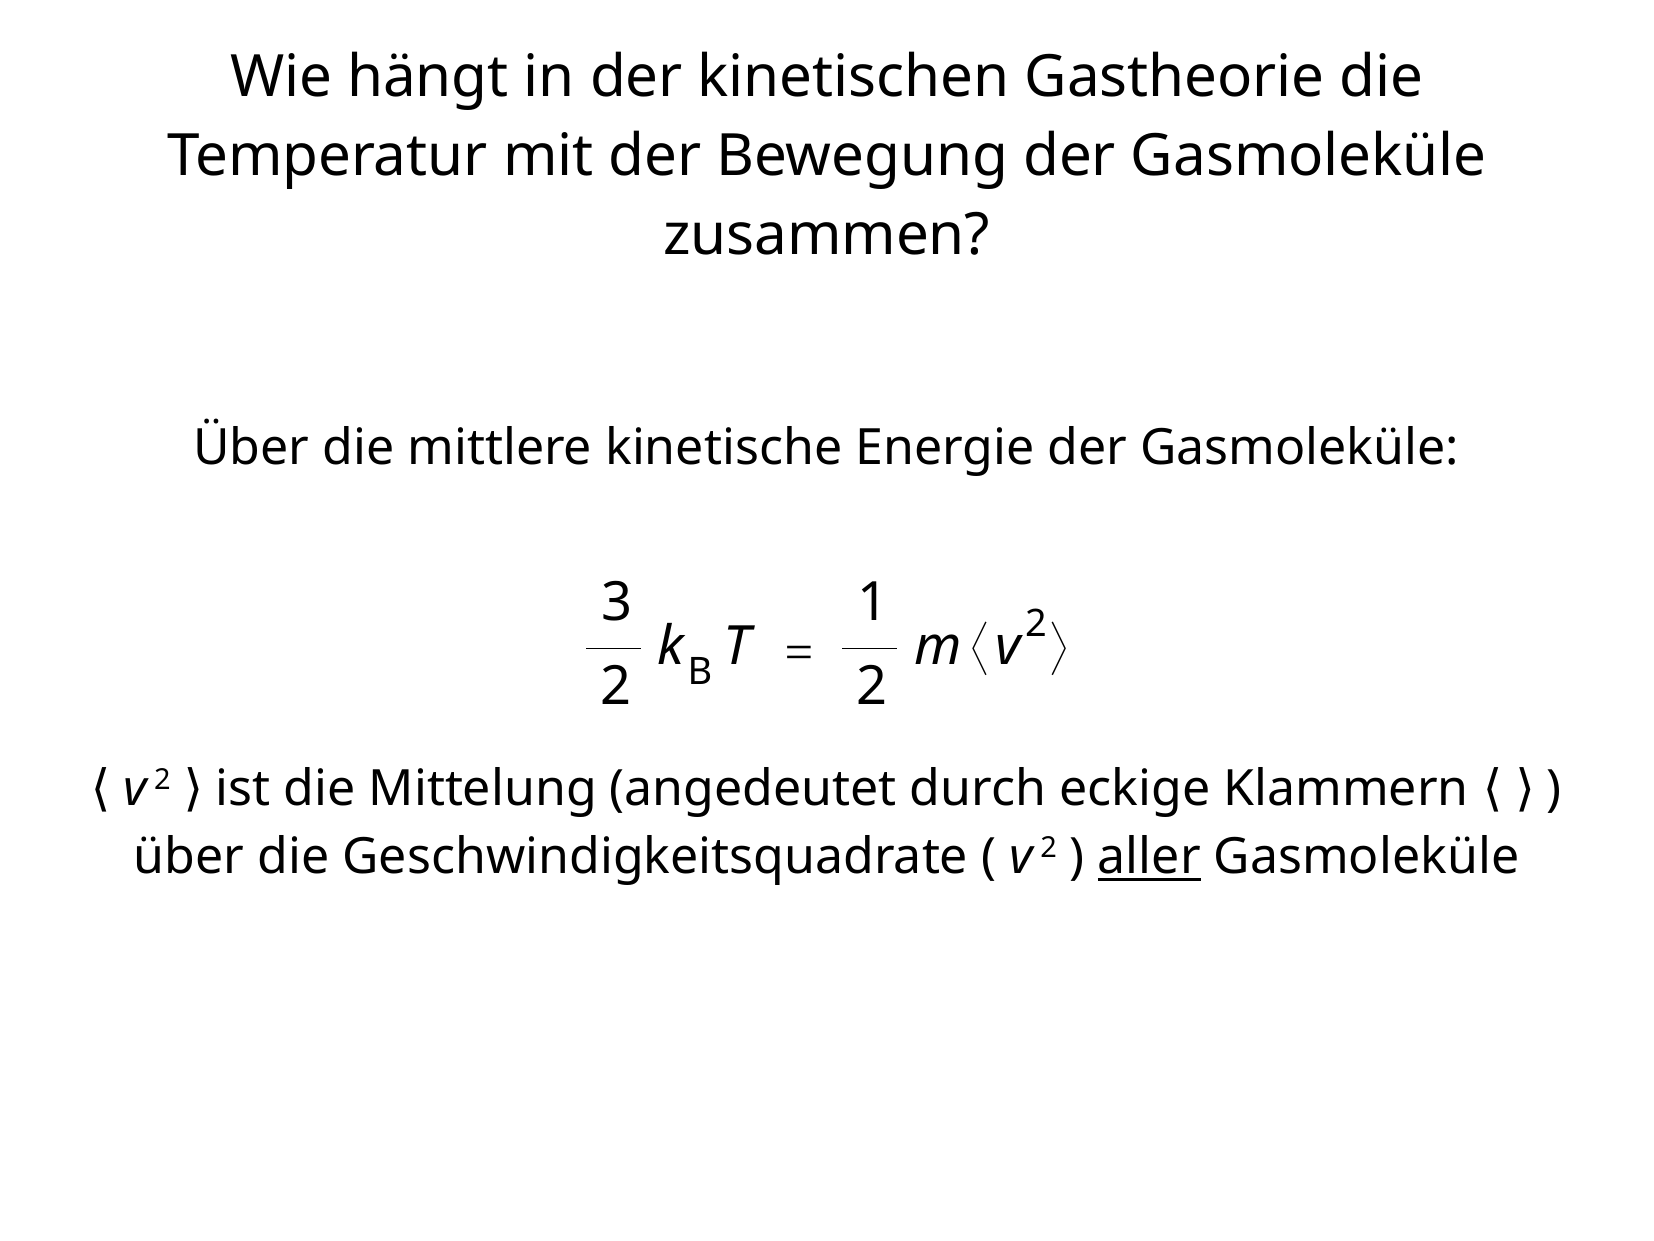

# Wie hängt in der kinetischen Gastheorie die Temperatur mit der Bewegung der Gasmoleküle zusammen?
Über die mittlere kinetische Energie der Gasmoleküle:
⟨ v 2 ⟩ ist die Mittelung (angedeutet durch eckige Klammern ⟨ ⟩ ) über die Geschwindigkeitsquadrate ( v 2 ) aller Gasmoleküle